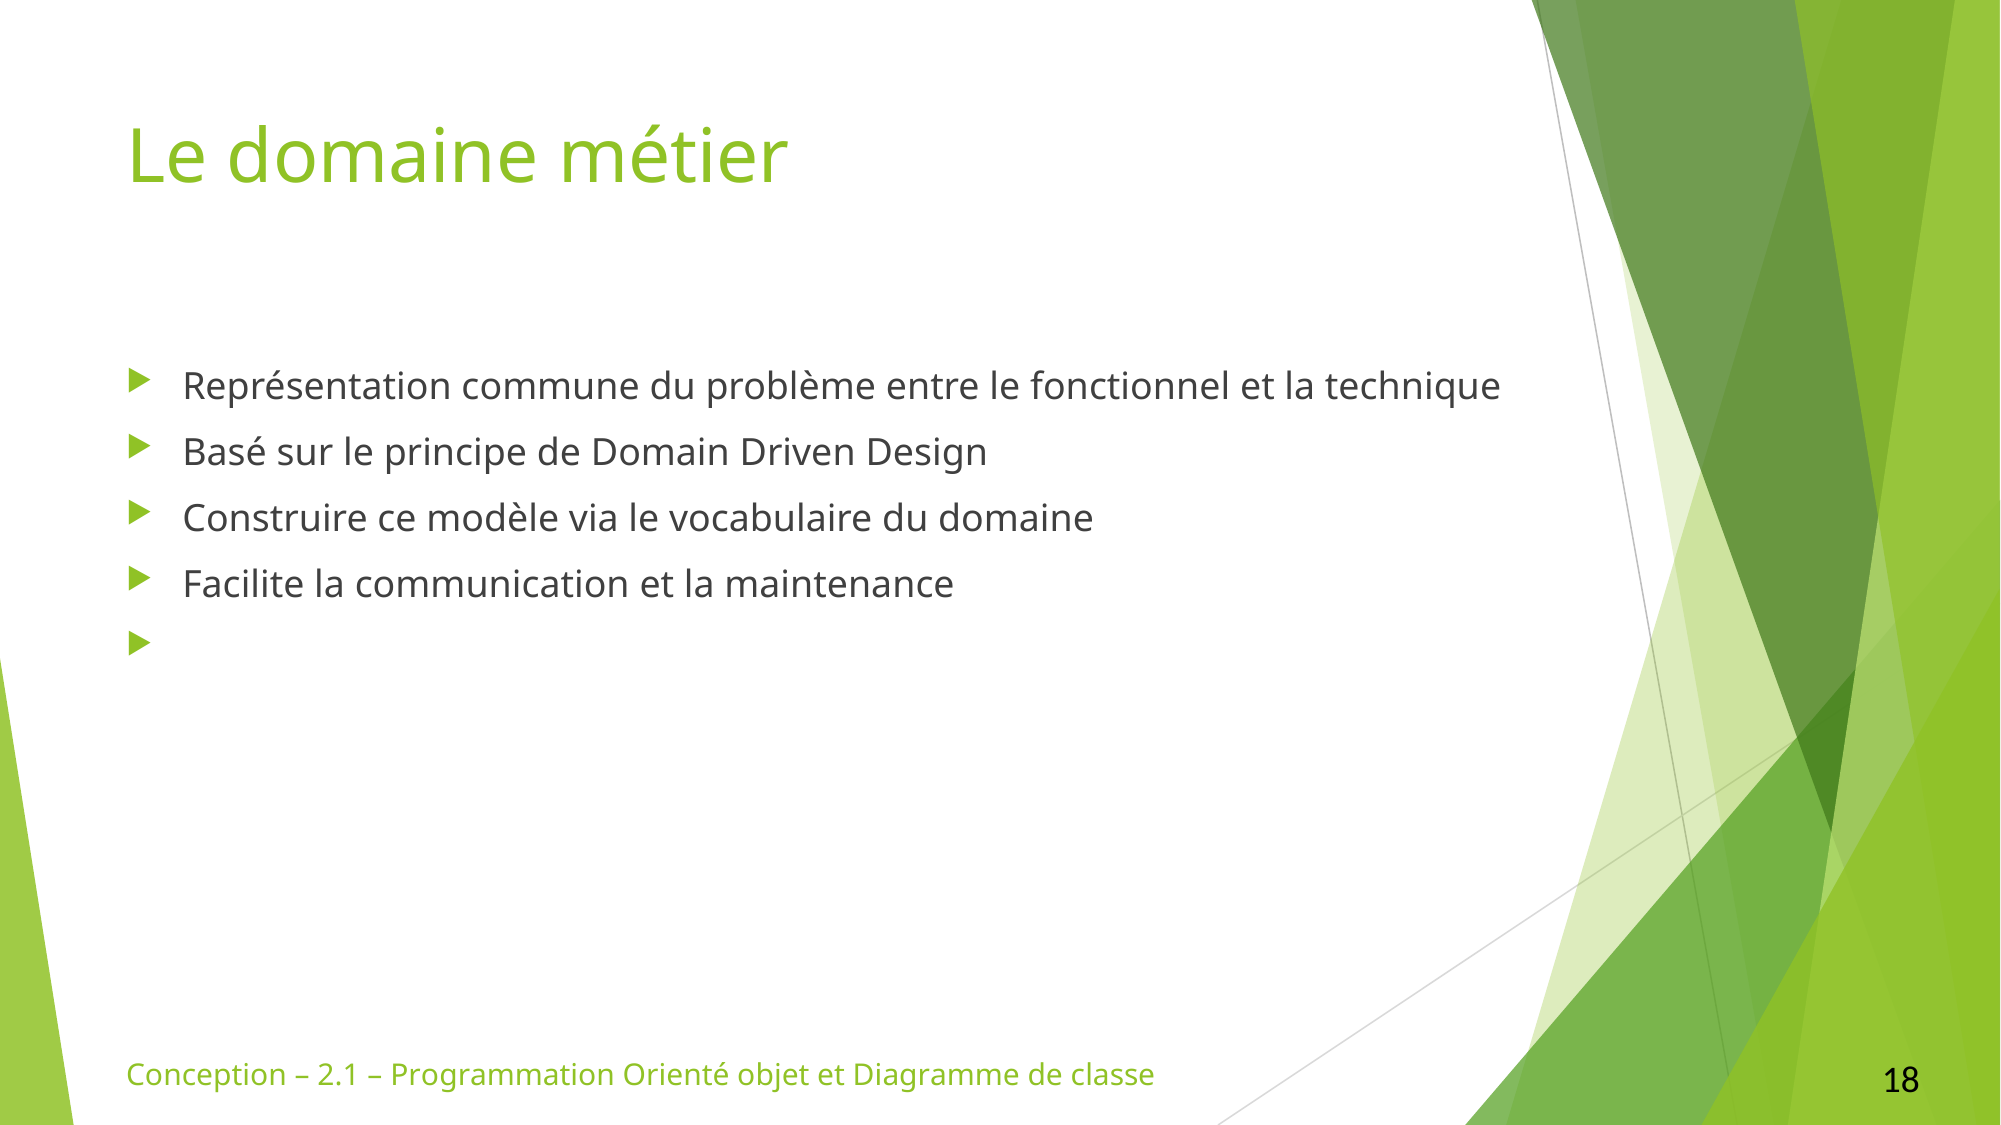

# Le domaine métier
Représentation commune du problème entre le fonctionnel et la technique
Basé sur le principe de Domain Driven Design
Construire ce modèle via le vocabulaire du domaine
Facilite la communication et la maintenance
Conception – 2.1 – Programmation Orienté objet et Diagramme de classe